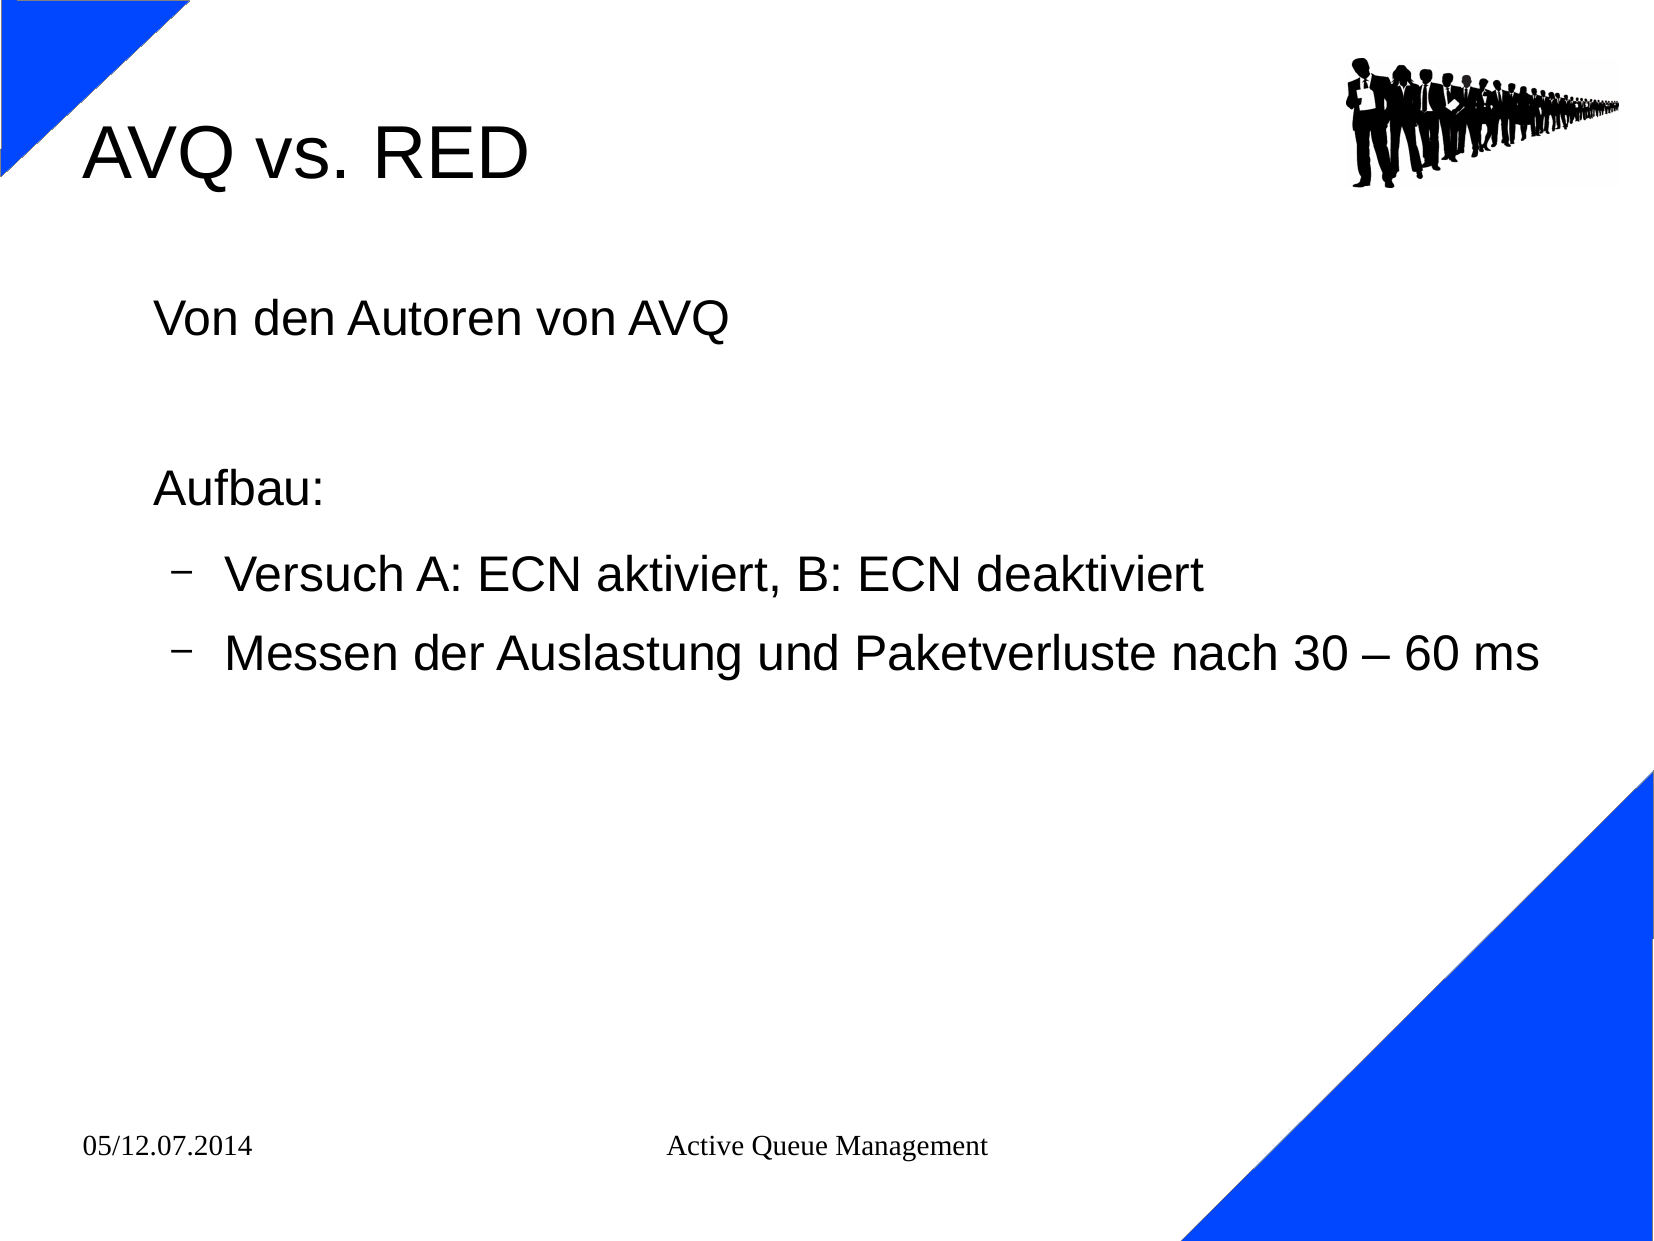

# AVQ vs. RED
Von den Autoren von AVQ
Aufbau:
Versuch A: ECN aktiviert, B: ECN deaktiviert
Messen der Auslastung und Paketverluste nach 30 – 60 ms
05/12.07.2014
Active Queue Management
71